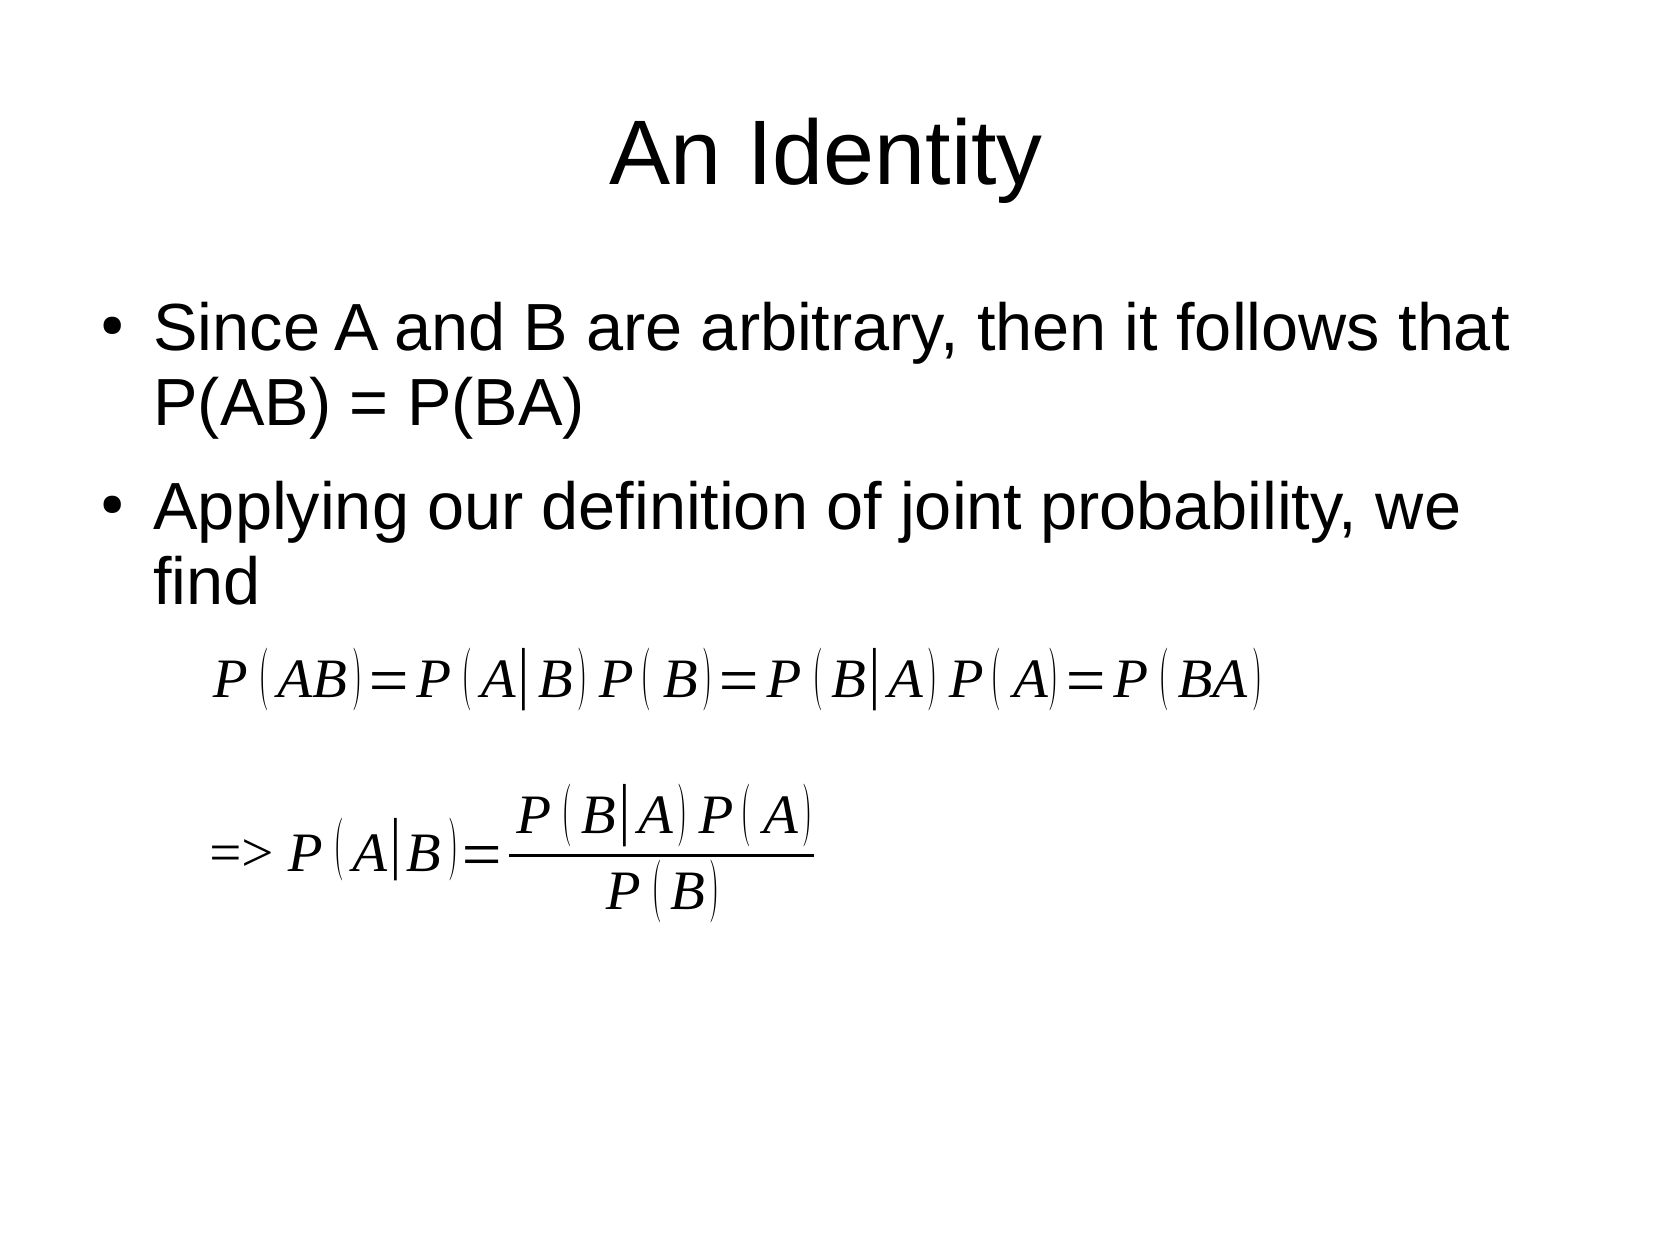

# An Identity
Since A and B are arbitrary, then it follows that P(AB) = P(BA)
Applying our definition of joint probability, we find